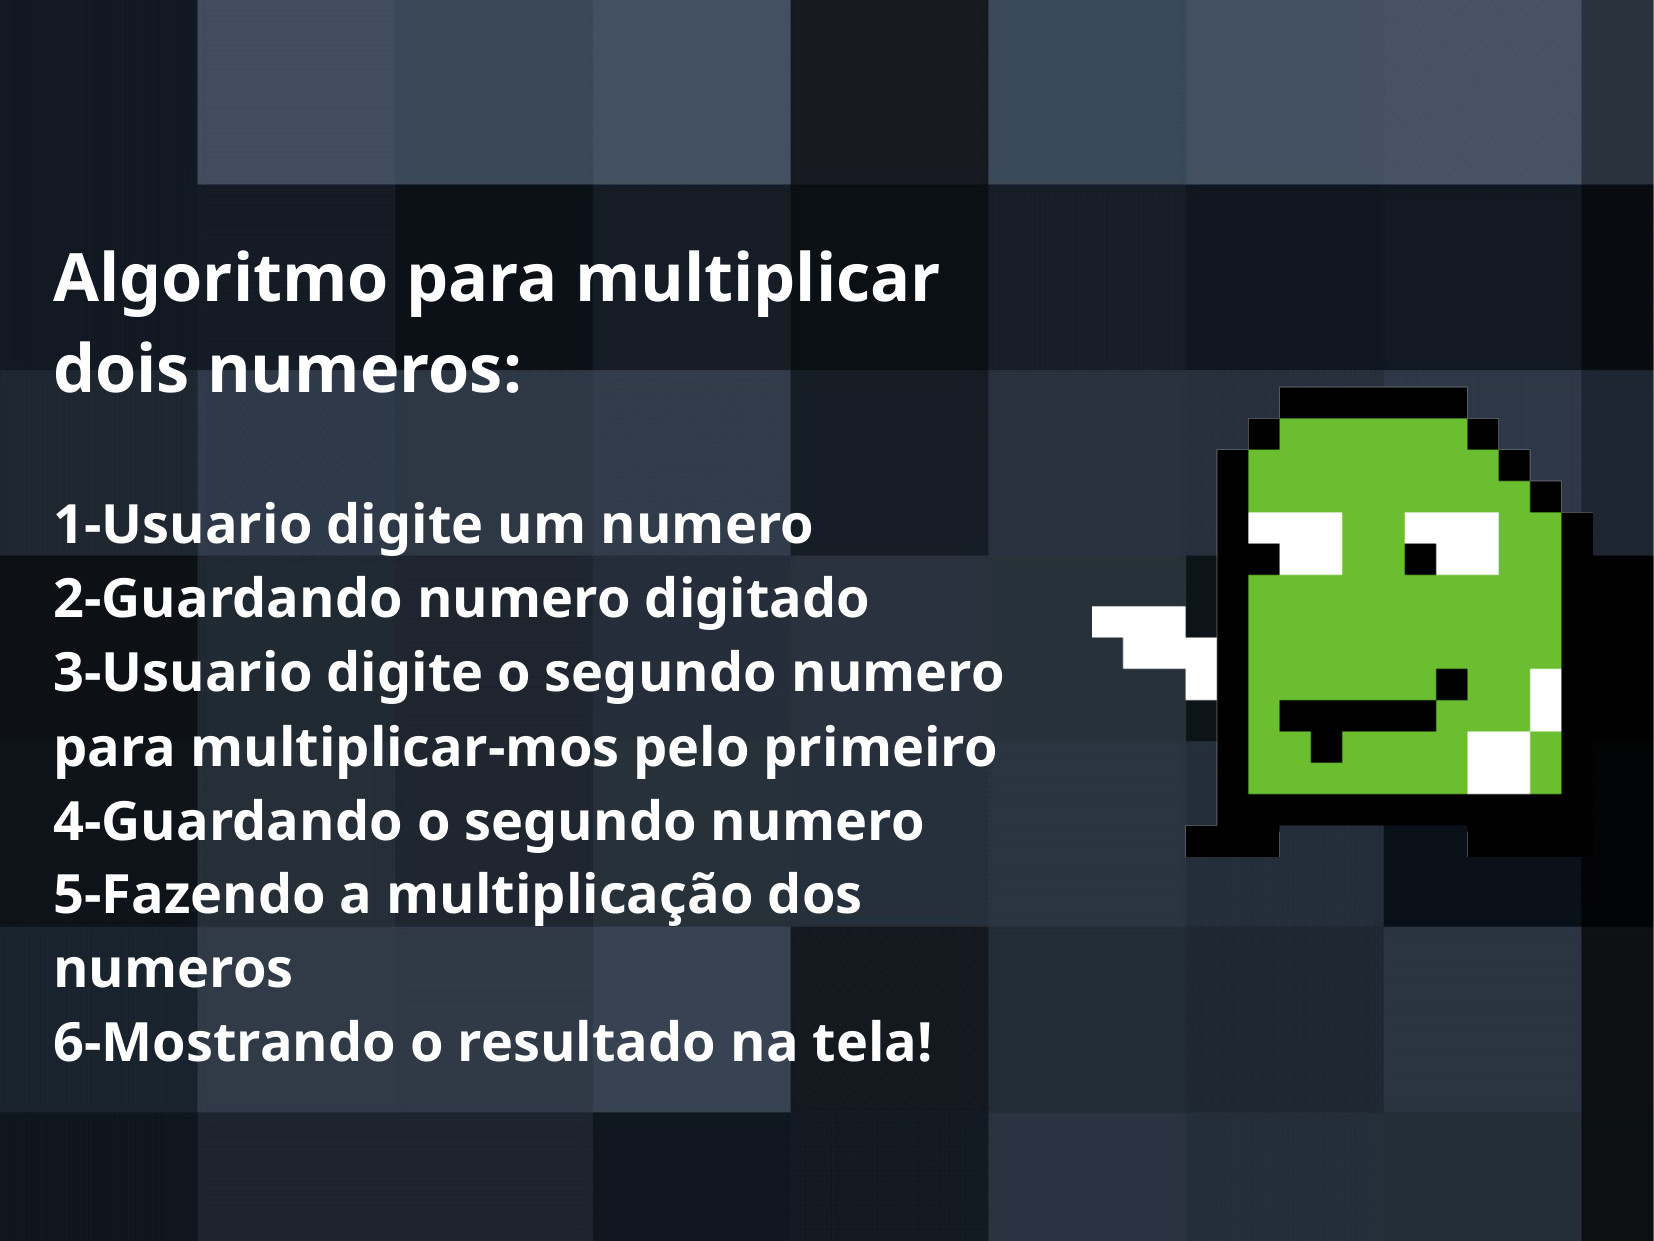

# Algoritmo para multiplicar dois numeros: 1-Usuario digite um numero 2-Guardando numero digitado 3-Usuario digite o segundo numero para multiplicar-mos pelo primeiro 4-Guardando o segundo numero 5-Fazendo a multiplicação dos numeros 6-Mostrando o resultado na tela!